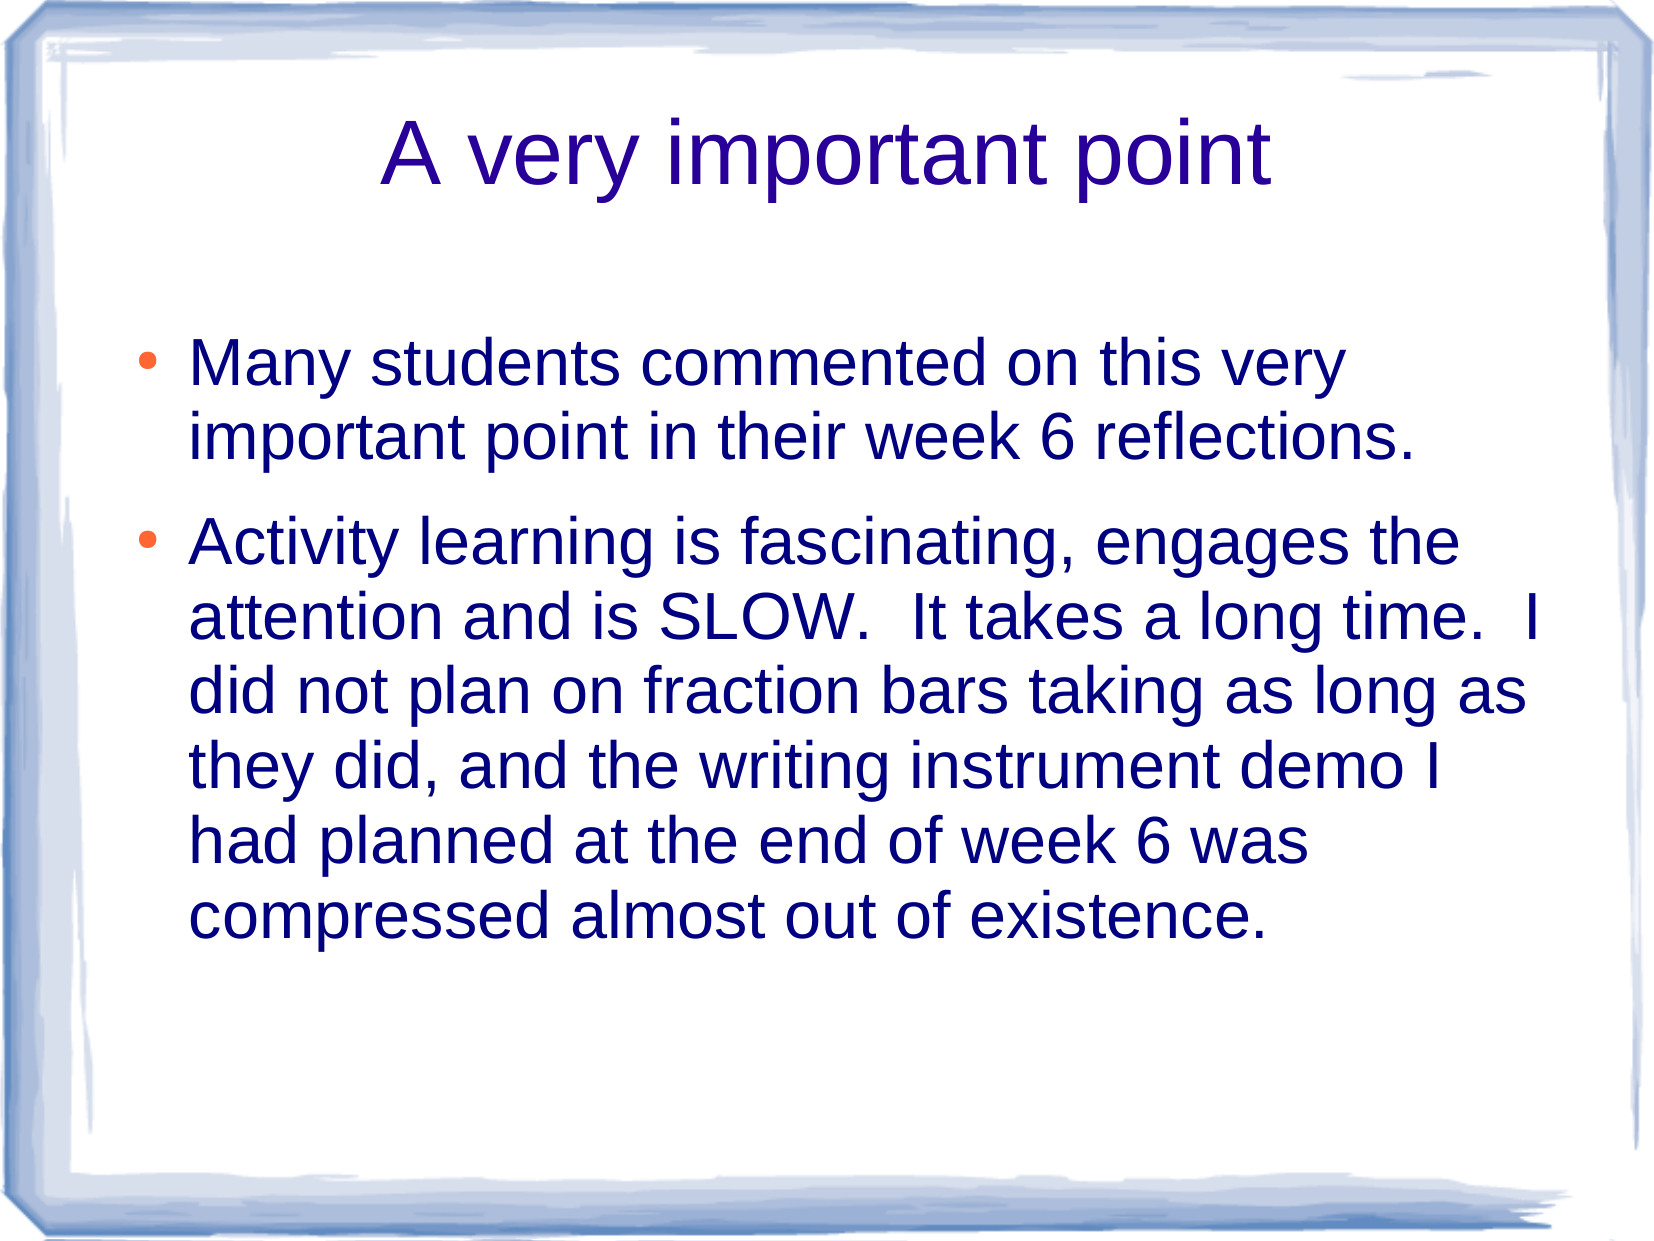

# A very important point
Many students commented on this very important point in their week 6 reflections.
Activity learning is fascinating, engages the attention and is SLOW. It takes a long time. I did not plan on fraction bars taking as long as they did, and the writing instrument demo I had planned at the end of week 6 was compressed almost out of existence.